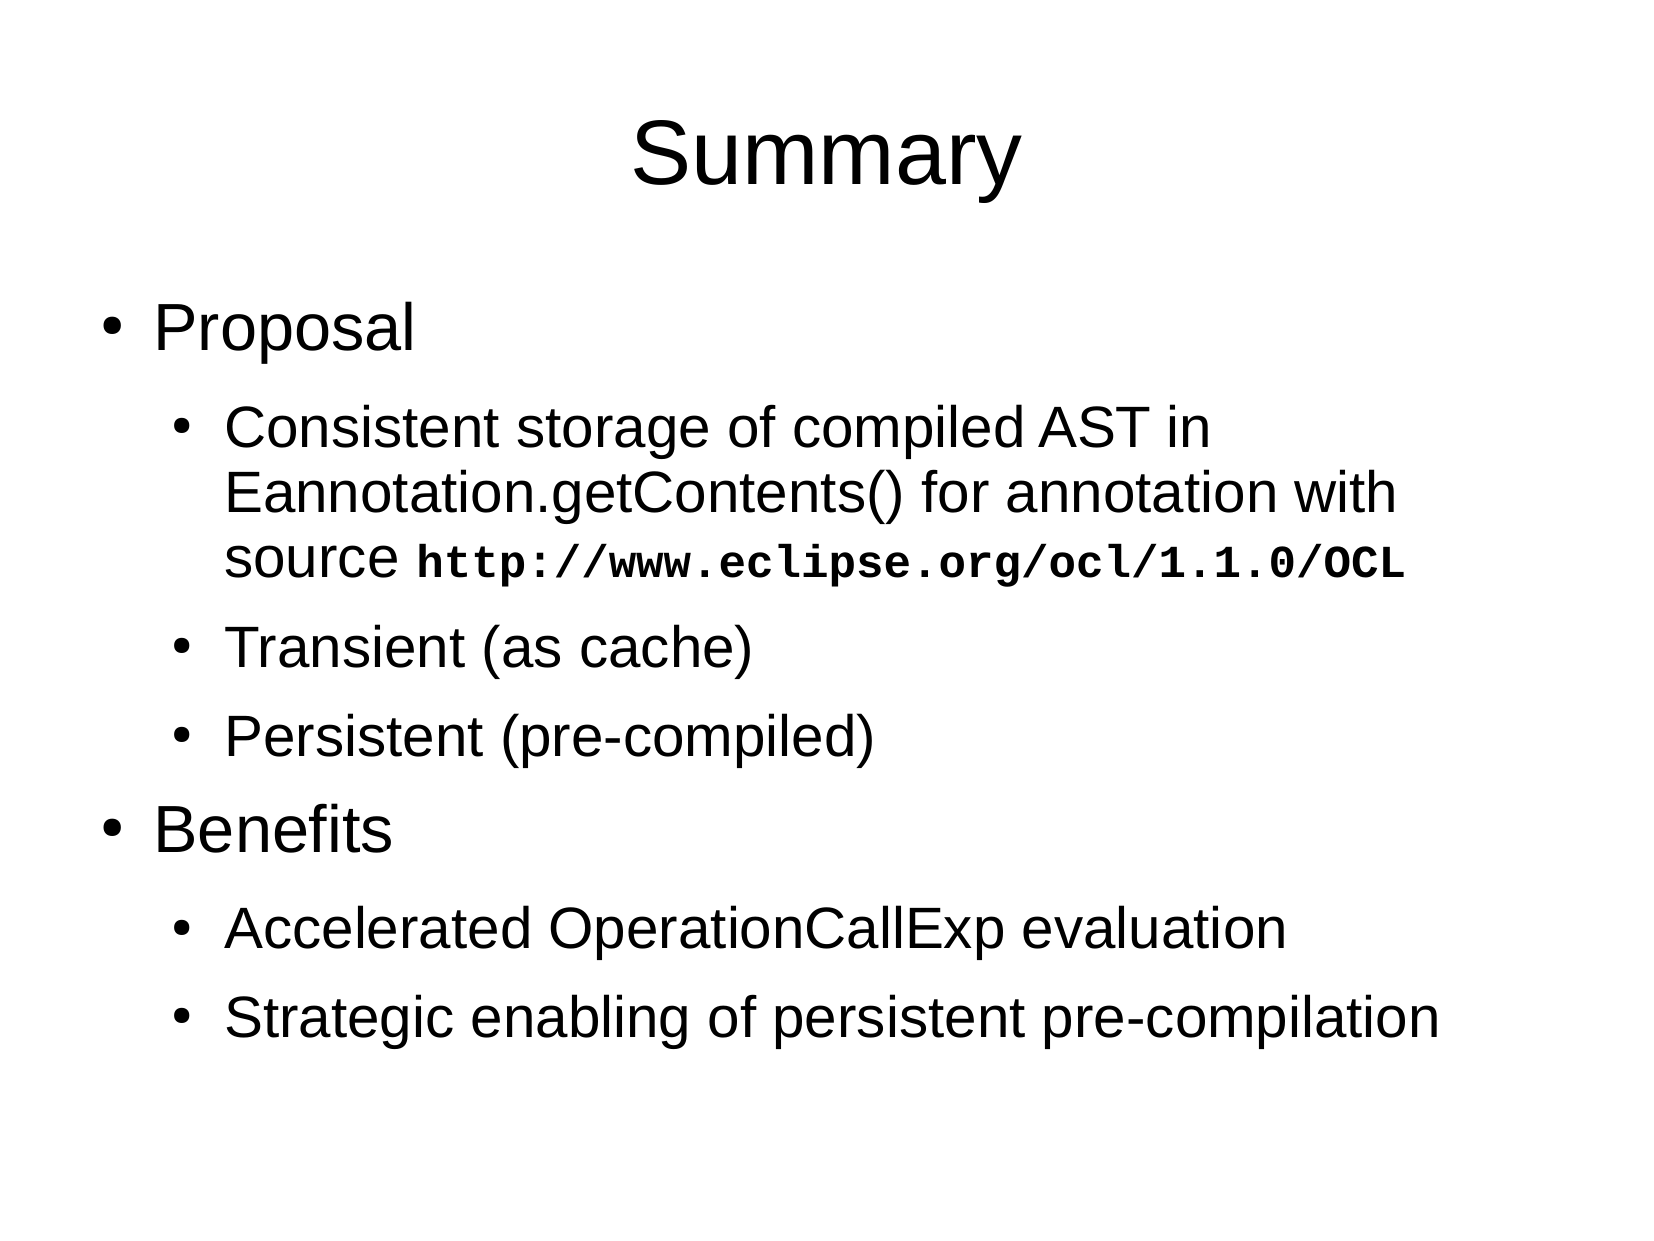

# Summary
Proposal
Consistent storage of compiled AST in Eannotation.getContents() for annotation with source http://www.eclipse.org/ocl/1.1.0/OCL
Transient (as cache)
Persistent (pre-compiled)
Benefits
Accelerated OperationCallExp evaluation
Strategic enabling of persistent pre-compilation